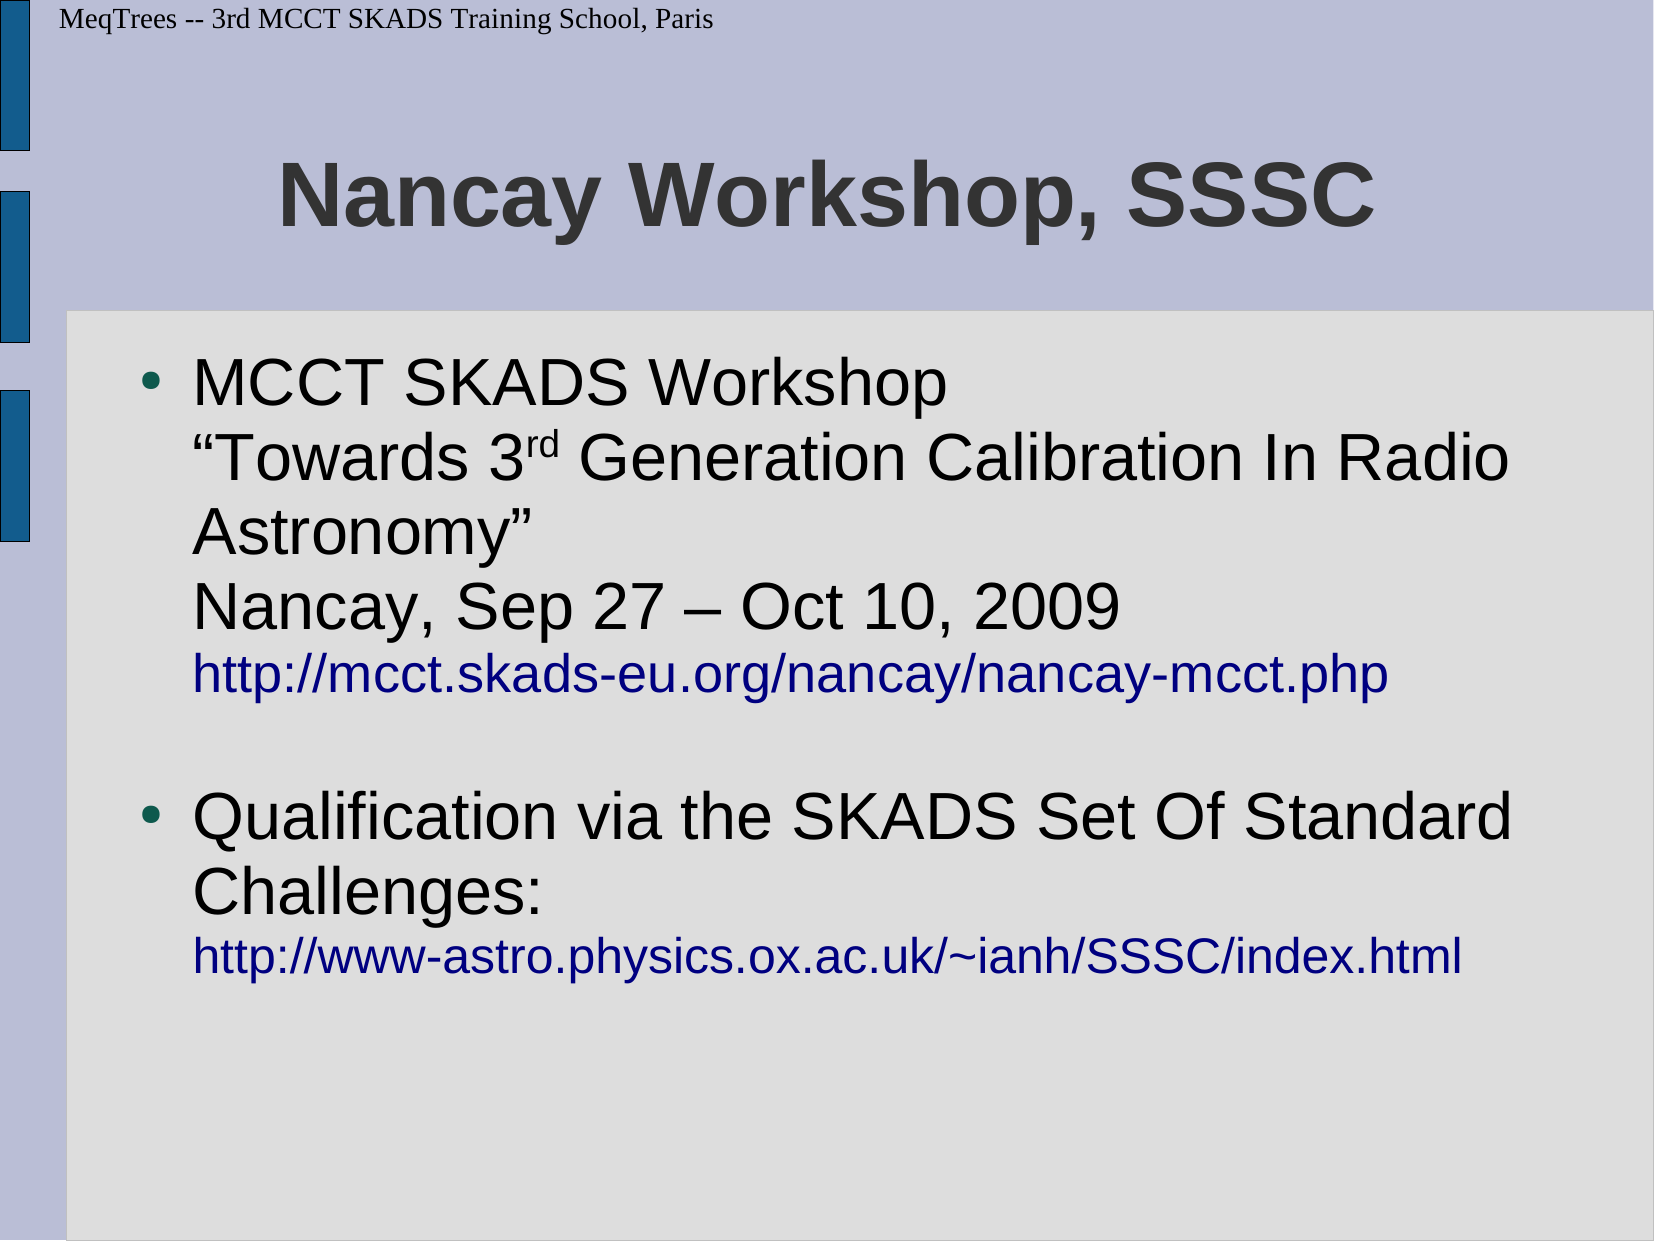

MeqTrees -- 3rd MCCT SKADS Training School, Paris
# Nancay Workshop, SSSC
MCCT SKADS Workshop
“Towards 3rd Generation Calibration In Radio Astronomy”
Nancay, Sep 27 – Oct 10, 2009
http://mcct.skads-eu.org/nancay/nancay-mcct.php
Qualification via the SKADS Set Of Standard Challenges:
http://www-astro.physics.ox.ac.uk/~ianh/SSSC/index.html